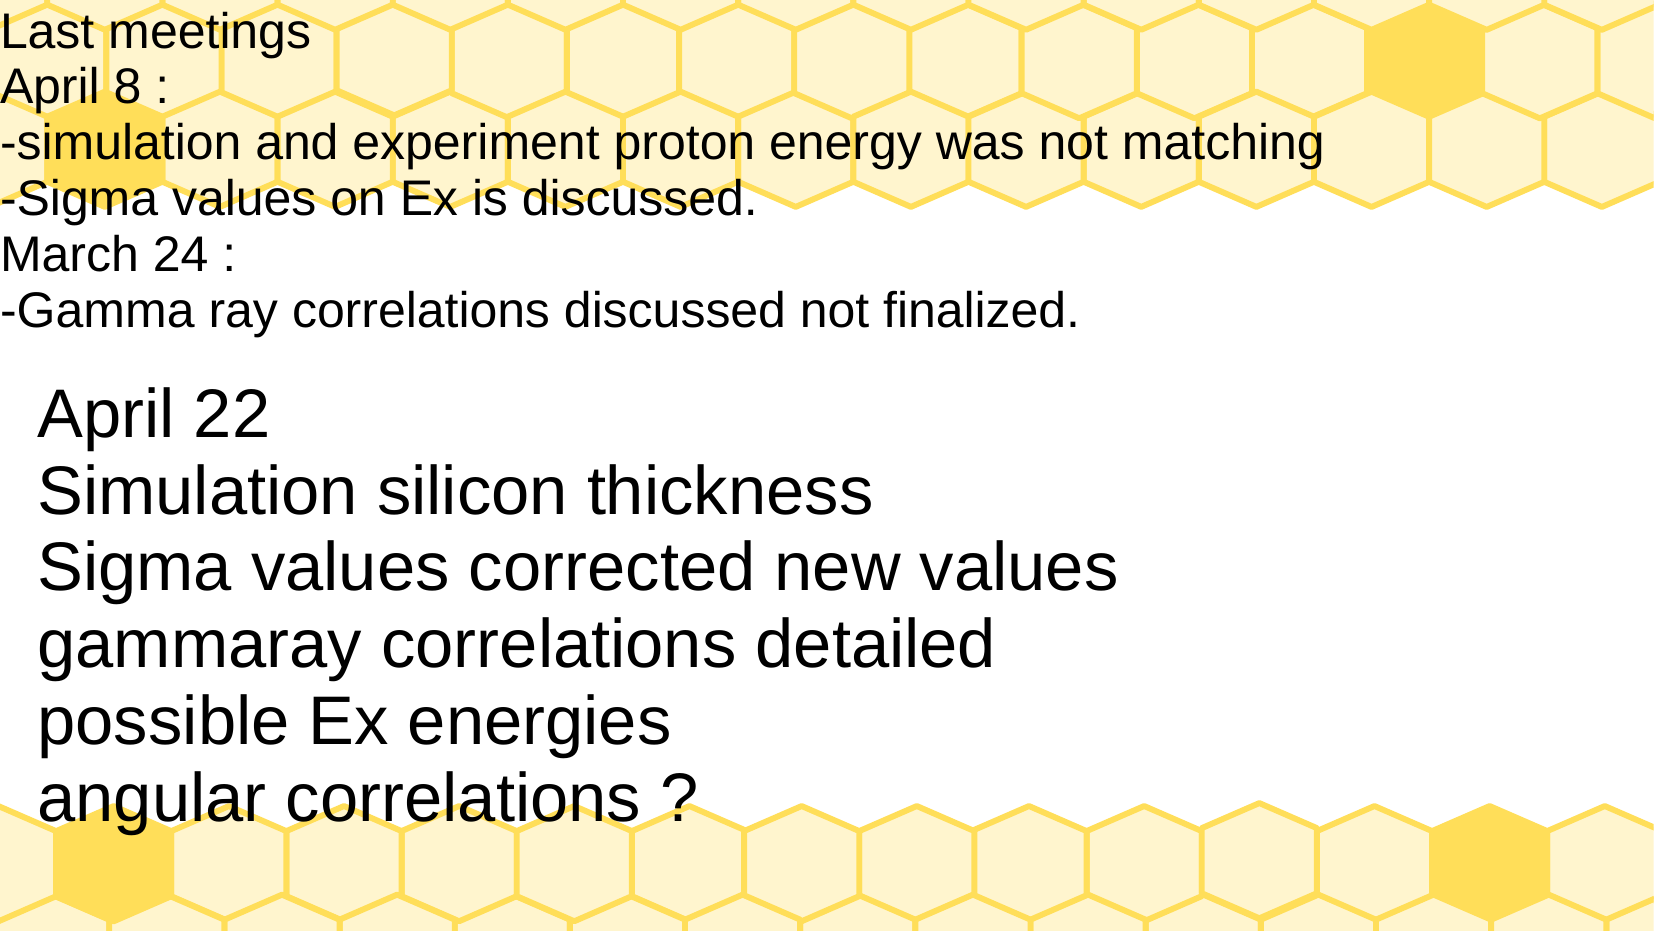

Last meetings
April 8 :
-simulation and experiment proton energy was not matching
-Sigma values on Ex is discussed.
March 24 :
-Gamma ray correlations discussed not finalized.
# April 22 Simulation silicon thickness Sigma values corrected new values gammaray correlations detailed possible Ex energies angular correlations ?